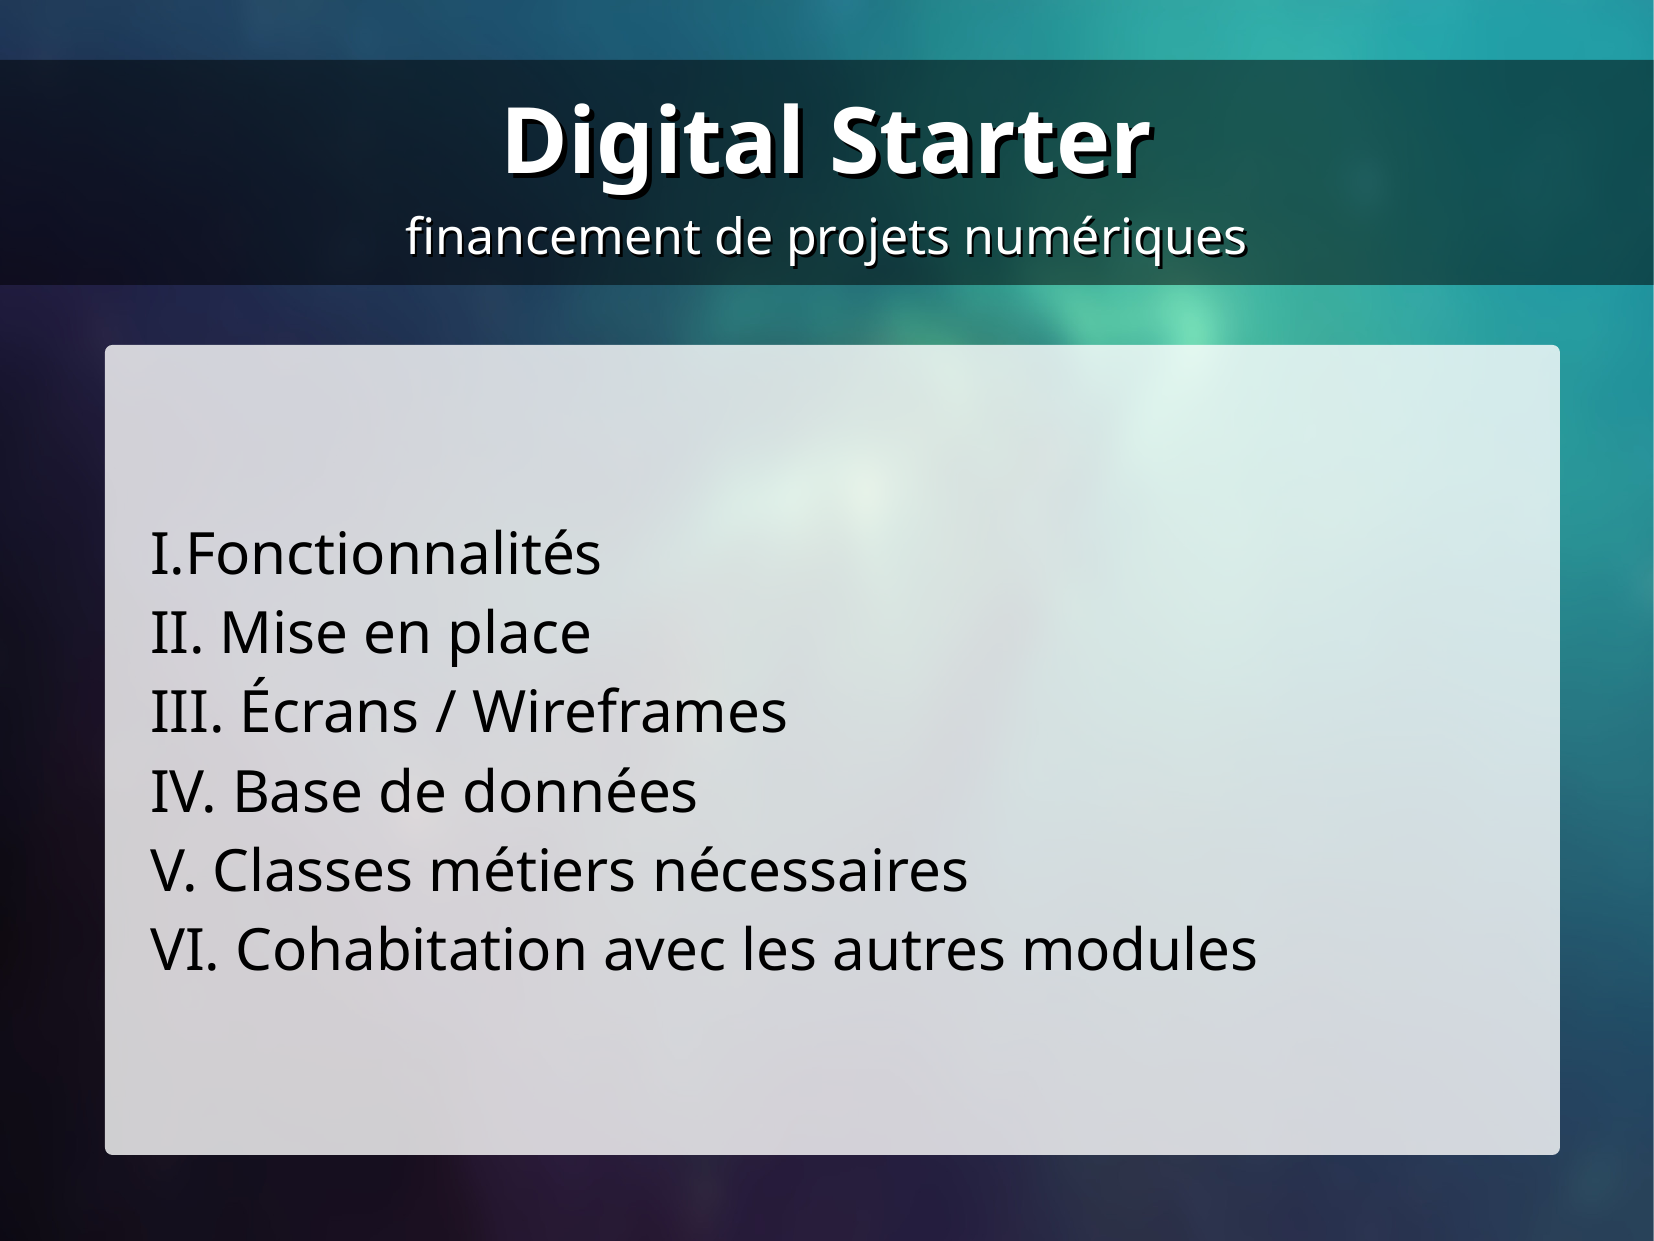

# Digital Starter financement de projets numériques
Fonctionnalités
 Mise en place
 Écrans / Wireframes
 Base de données
 Classes métiers nécessaires
 Cohabitation avec les autres modules